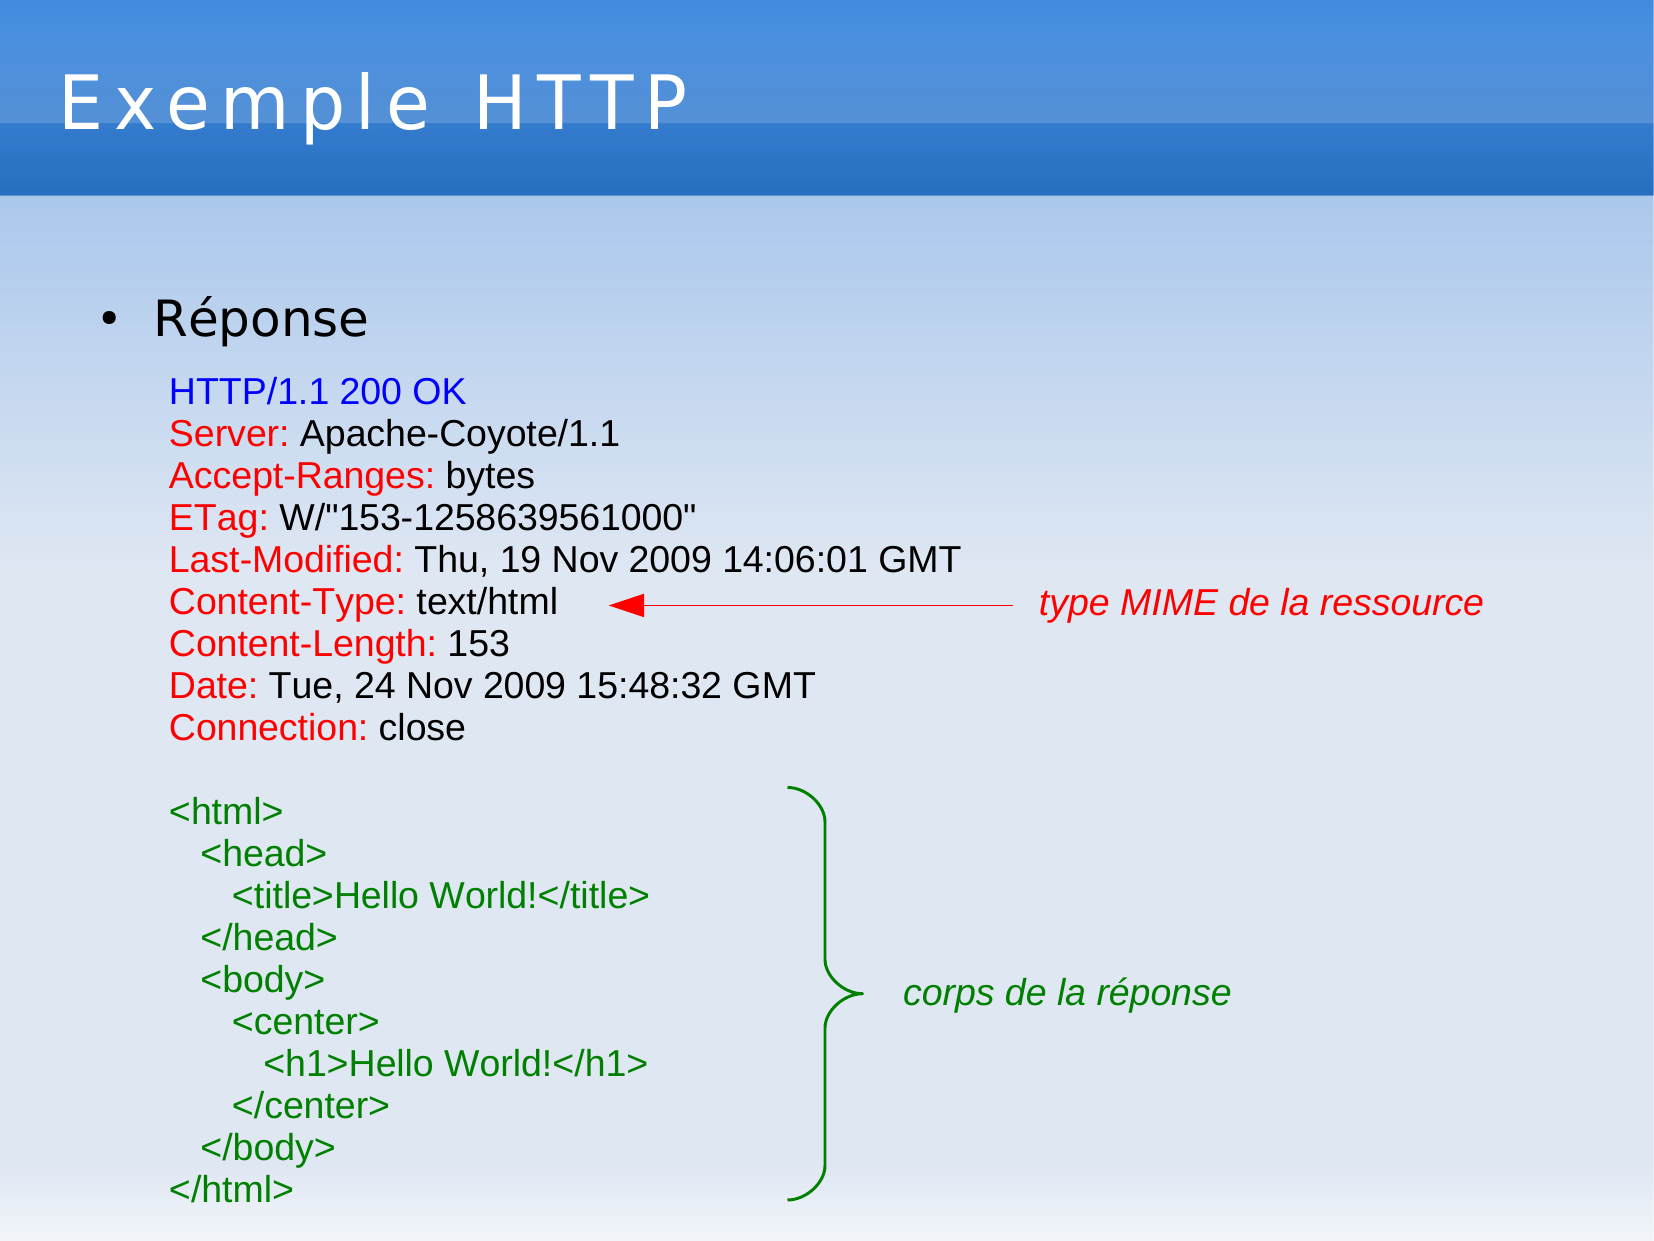

# Exemple HTTP
Réponse
HTTP/1.1 200 OK
Server: Apache-Coyote/1.1
Accept-Ranges: bytes
ETag: W/"153-1258639561000"
Last-Modified: Thu, 19 Nov 2009 14:06:01 GMT
Content-Type: text/html
Content-Length: 153
Date: Tue, 24 Nov 2009 15:48:32 GMT
Connection: close
<html>
 <head>
 <title>Hello World!</title>
 </head>
 <body>
 <center>
 <h1>Hello World!</h1>
 </center>
 </body>
</html>
type MIME de la ressource
corps de la réponse